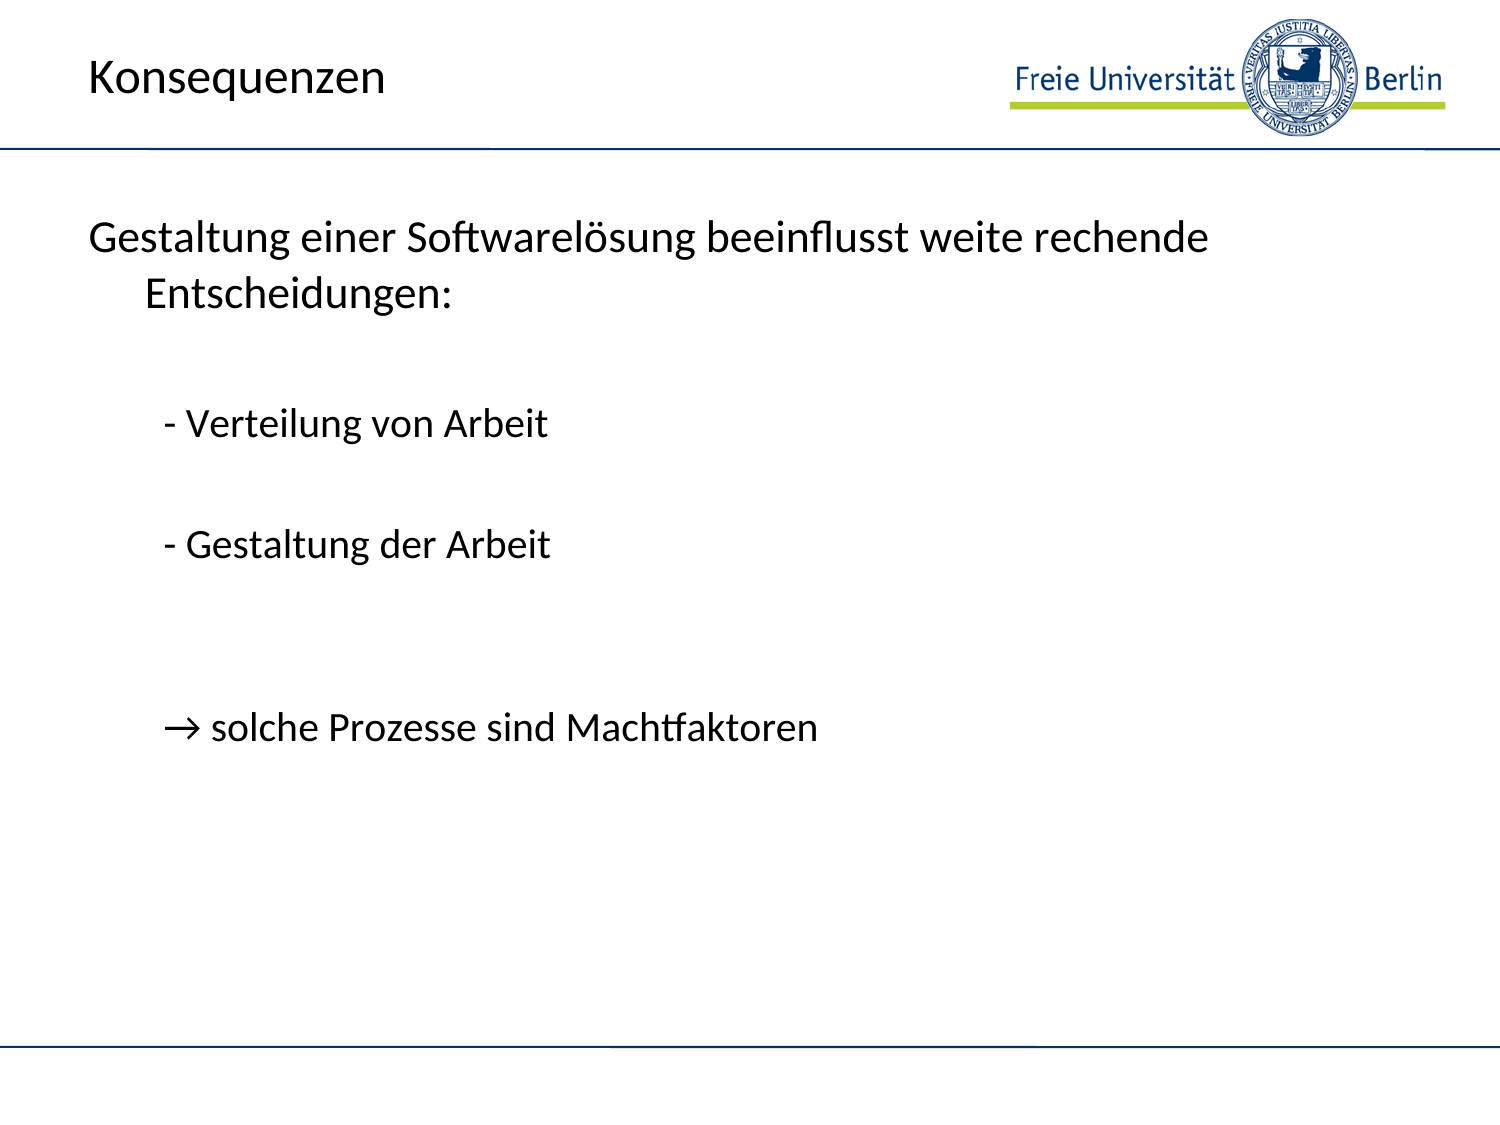

# Konsequenzen
Gestaltung einer Softwarelösung beeinflusst weite rechende Entscheidungen:
- Verteilung von Arbeit
- Gestaltung der Arbeit
→ solche Prozesse sind Machtfaktoren